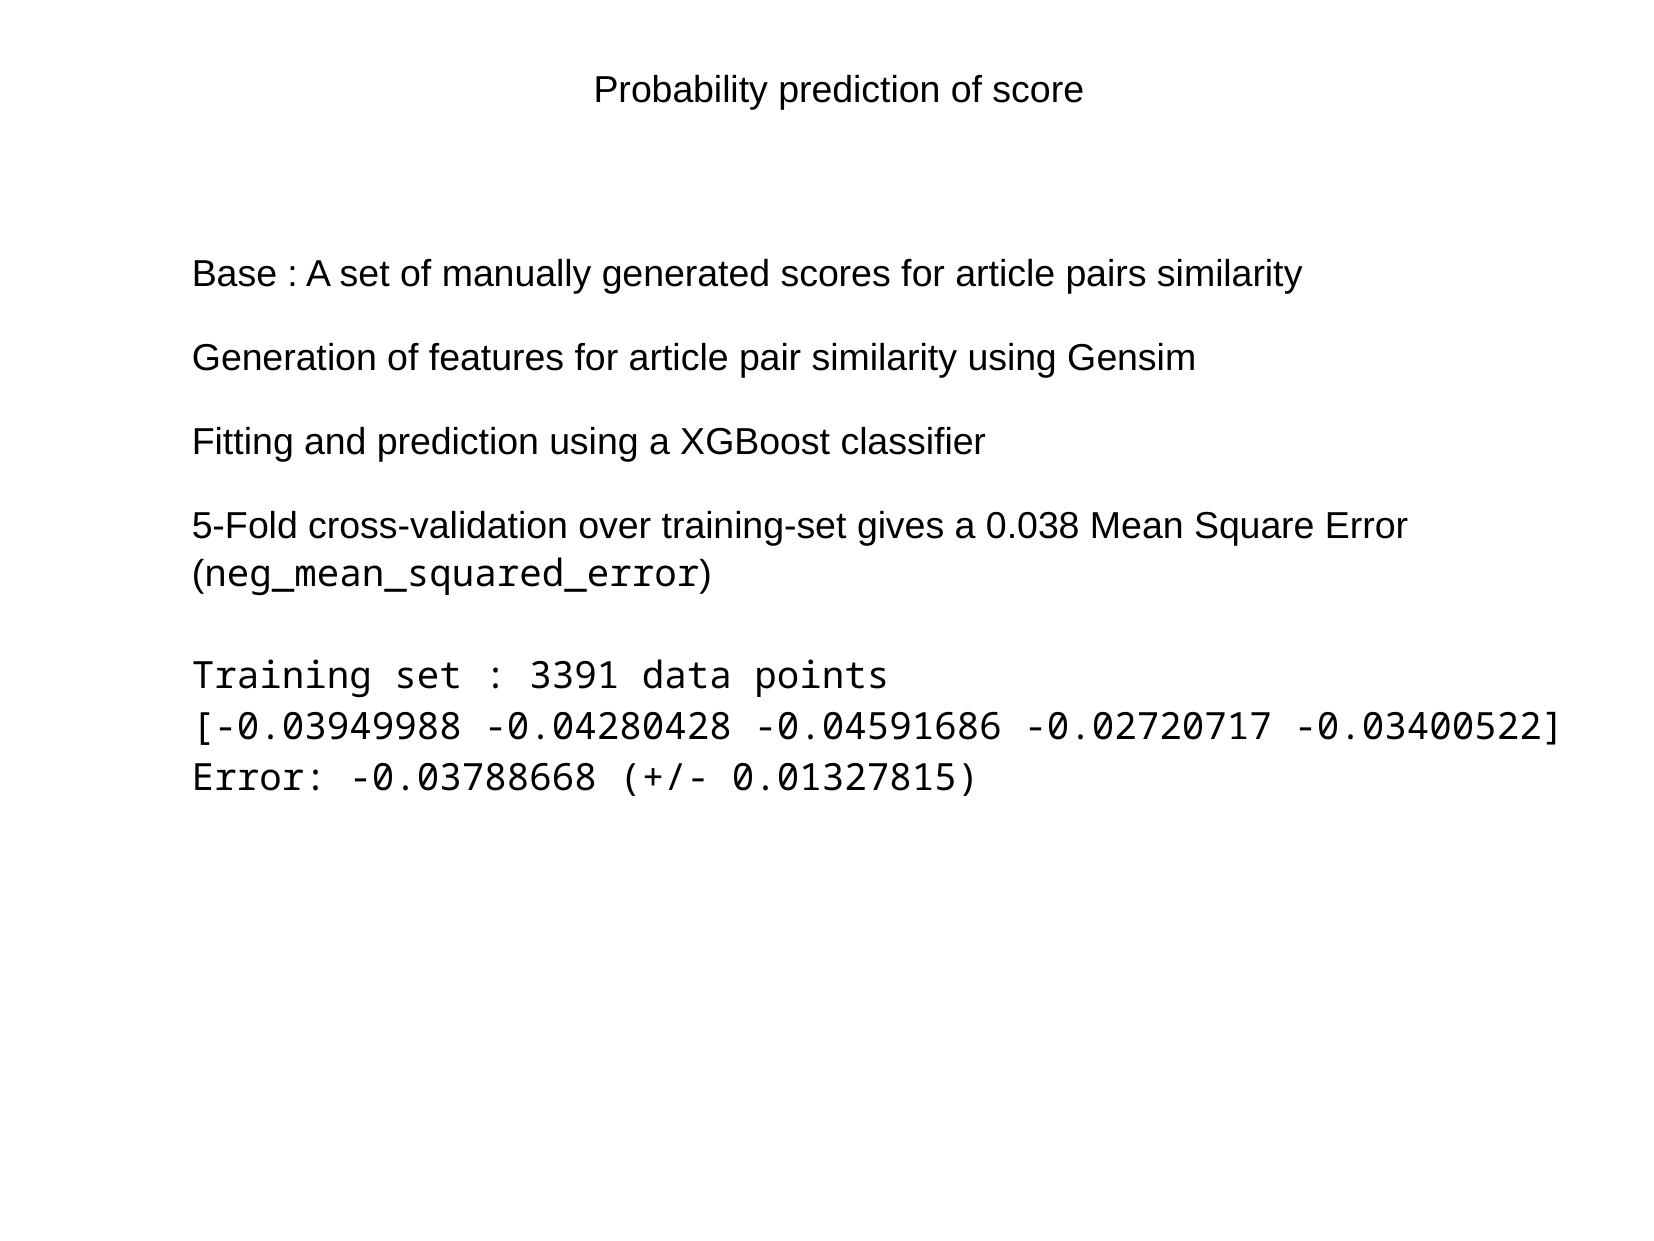

Probability prediction of score
Base : A set of manually generated scores for article pairs similarity
Generation of features for article pair similarity using Gensim
Fitting and prediction using a XGBoost classifier
5-Fold cross-validation over training-set gives a 0.038 Mean Square Error
(neg_mean_squared_error)
Training set : 3391 data points
[-0.03949988 -0.04280428 -0.04591686 -0.02720717 -0.03400522]
Error: -0.03788668 (+/- 0.01327815)